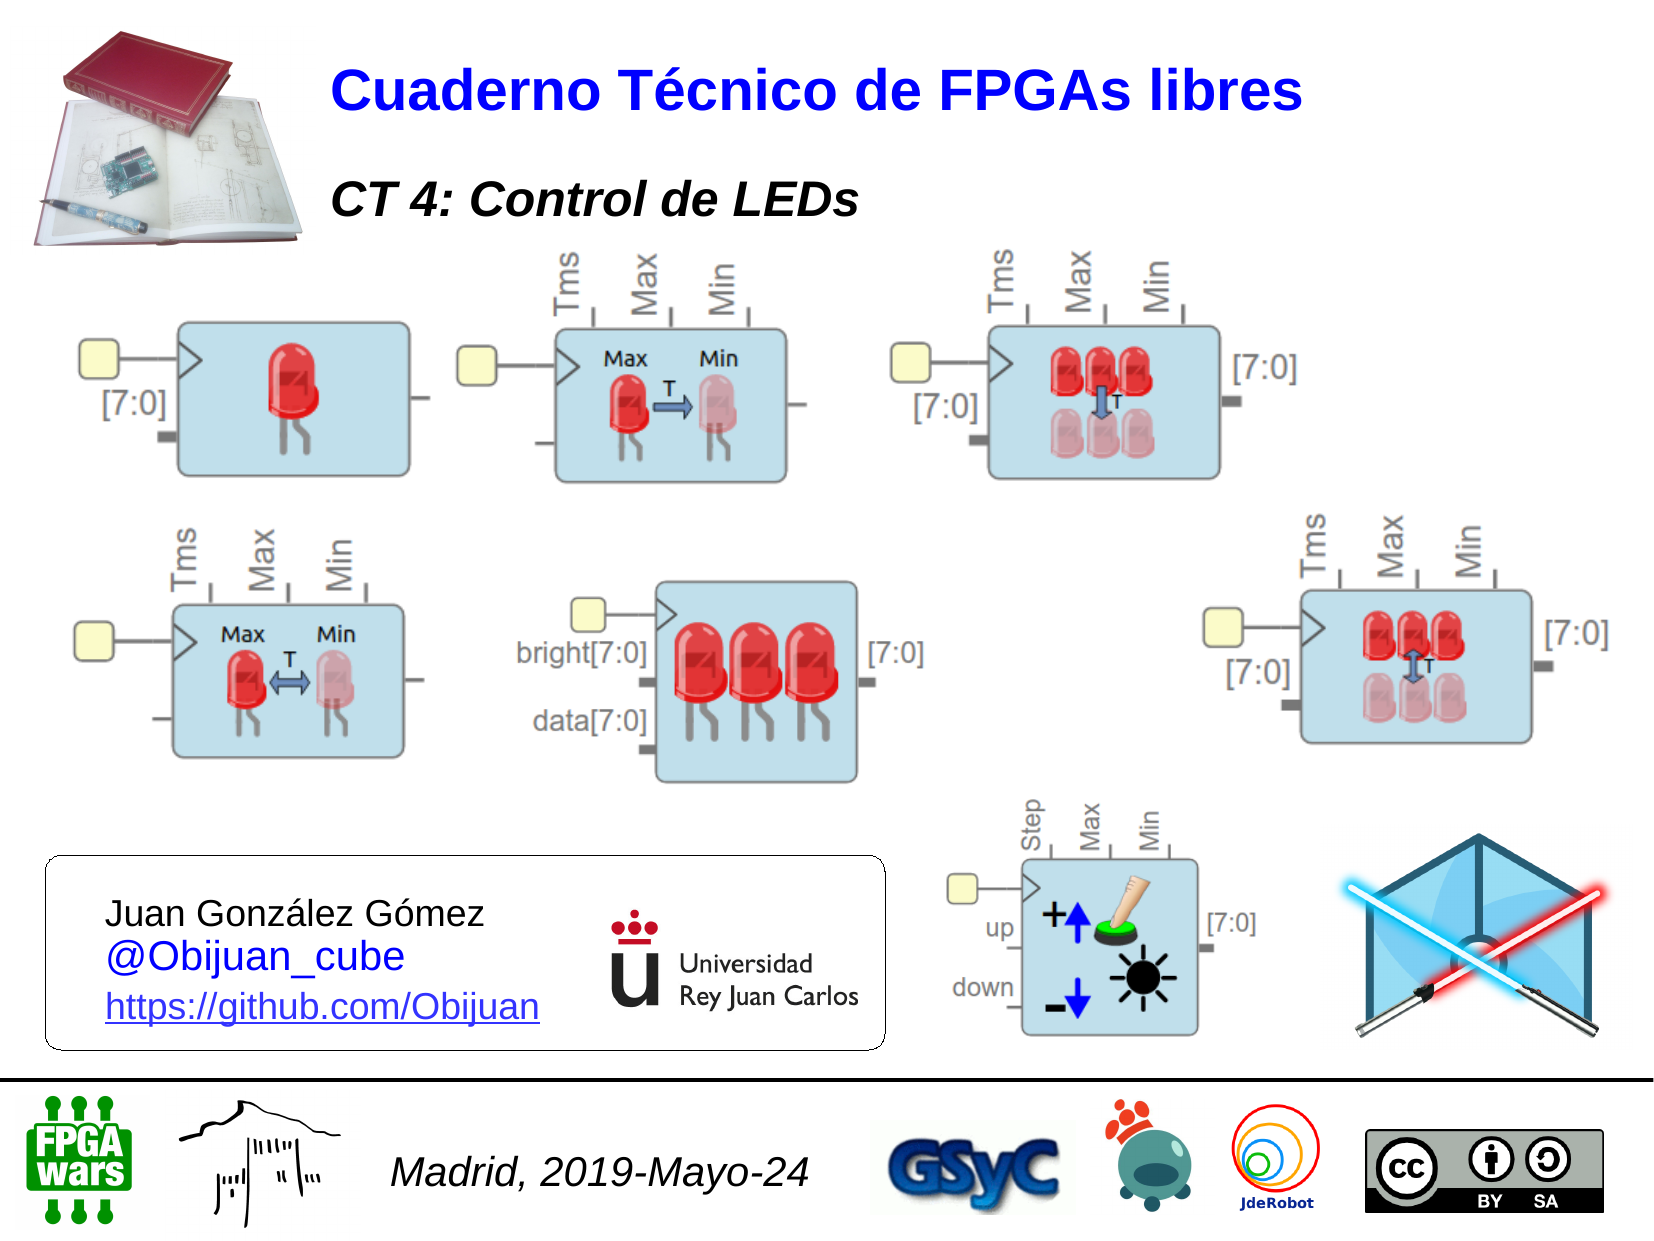

# Cuaderno Técnico de FPGAs libres
CT 4: Control de LEDs
Juan González Gómez
@Obijuan_cube
https://github.com/Obijuan
Madrid, 2019-Mayo-24